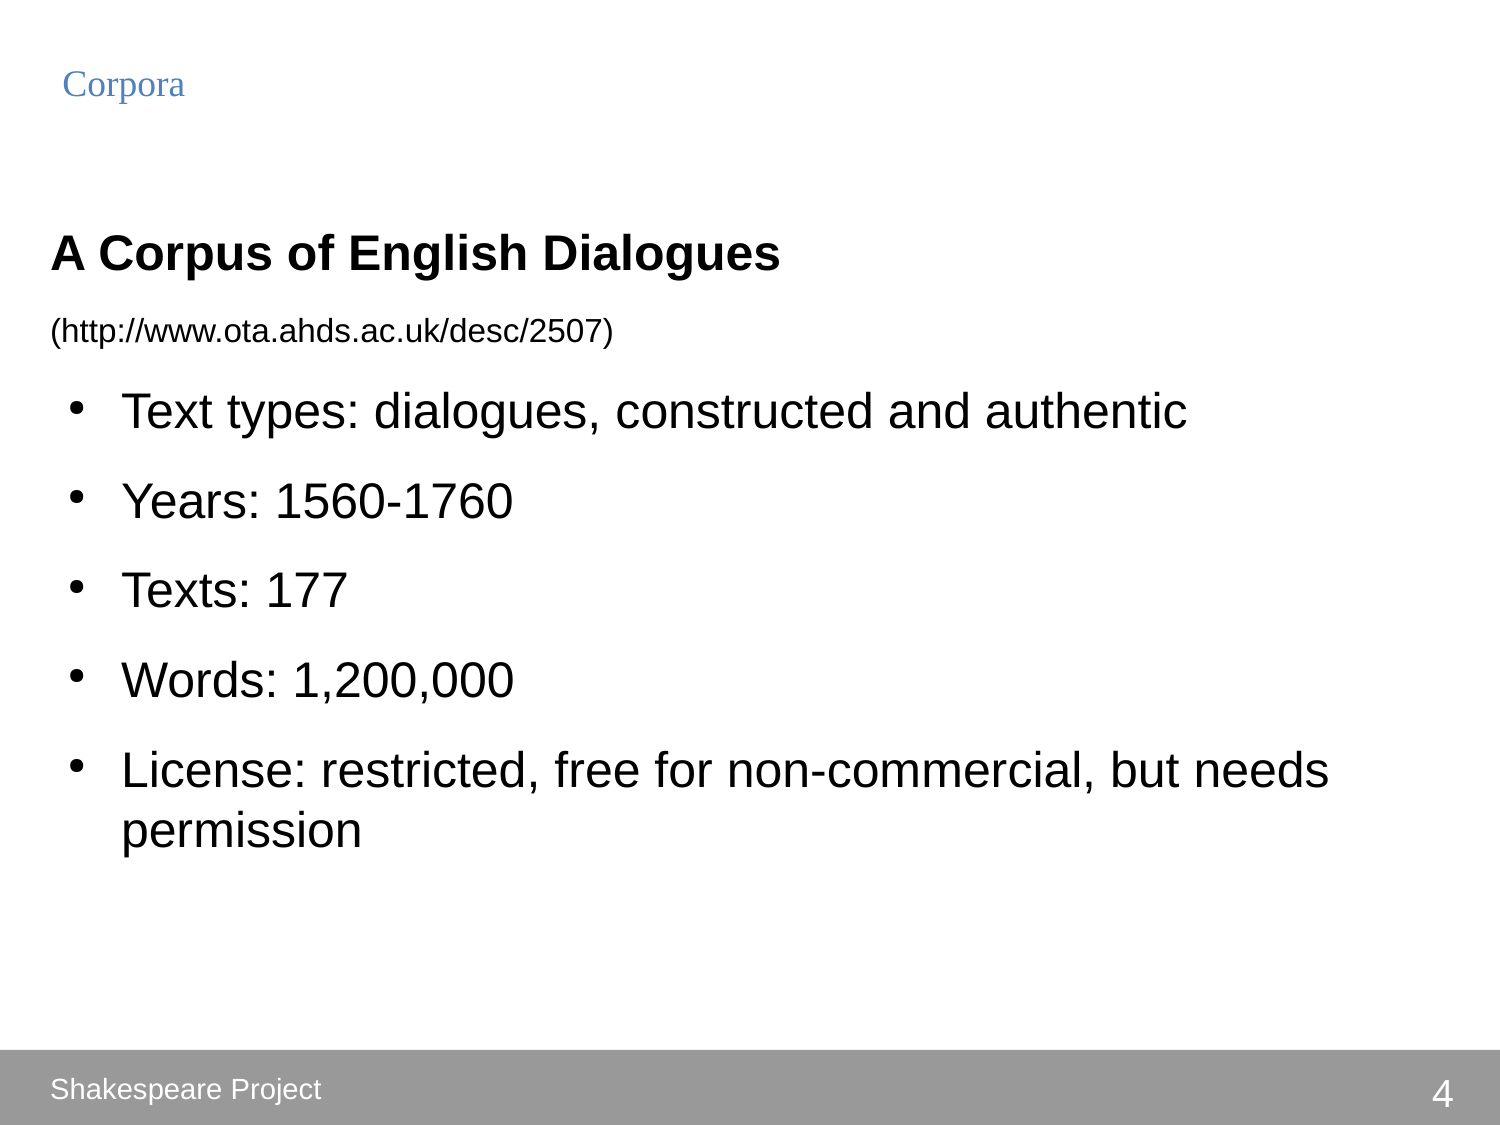

# Corpora
A Corpus of English Dialogues
(http://www.ota.ahds.ac.uk/desc/2507)
Text types: dialogues, constructed and authentic
Years: 1560-1760
Texts: 177
Words: 1,200,000
License: restricted, free for non-commercial, but needs permission
Shakespeare Project